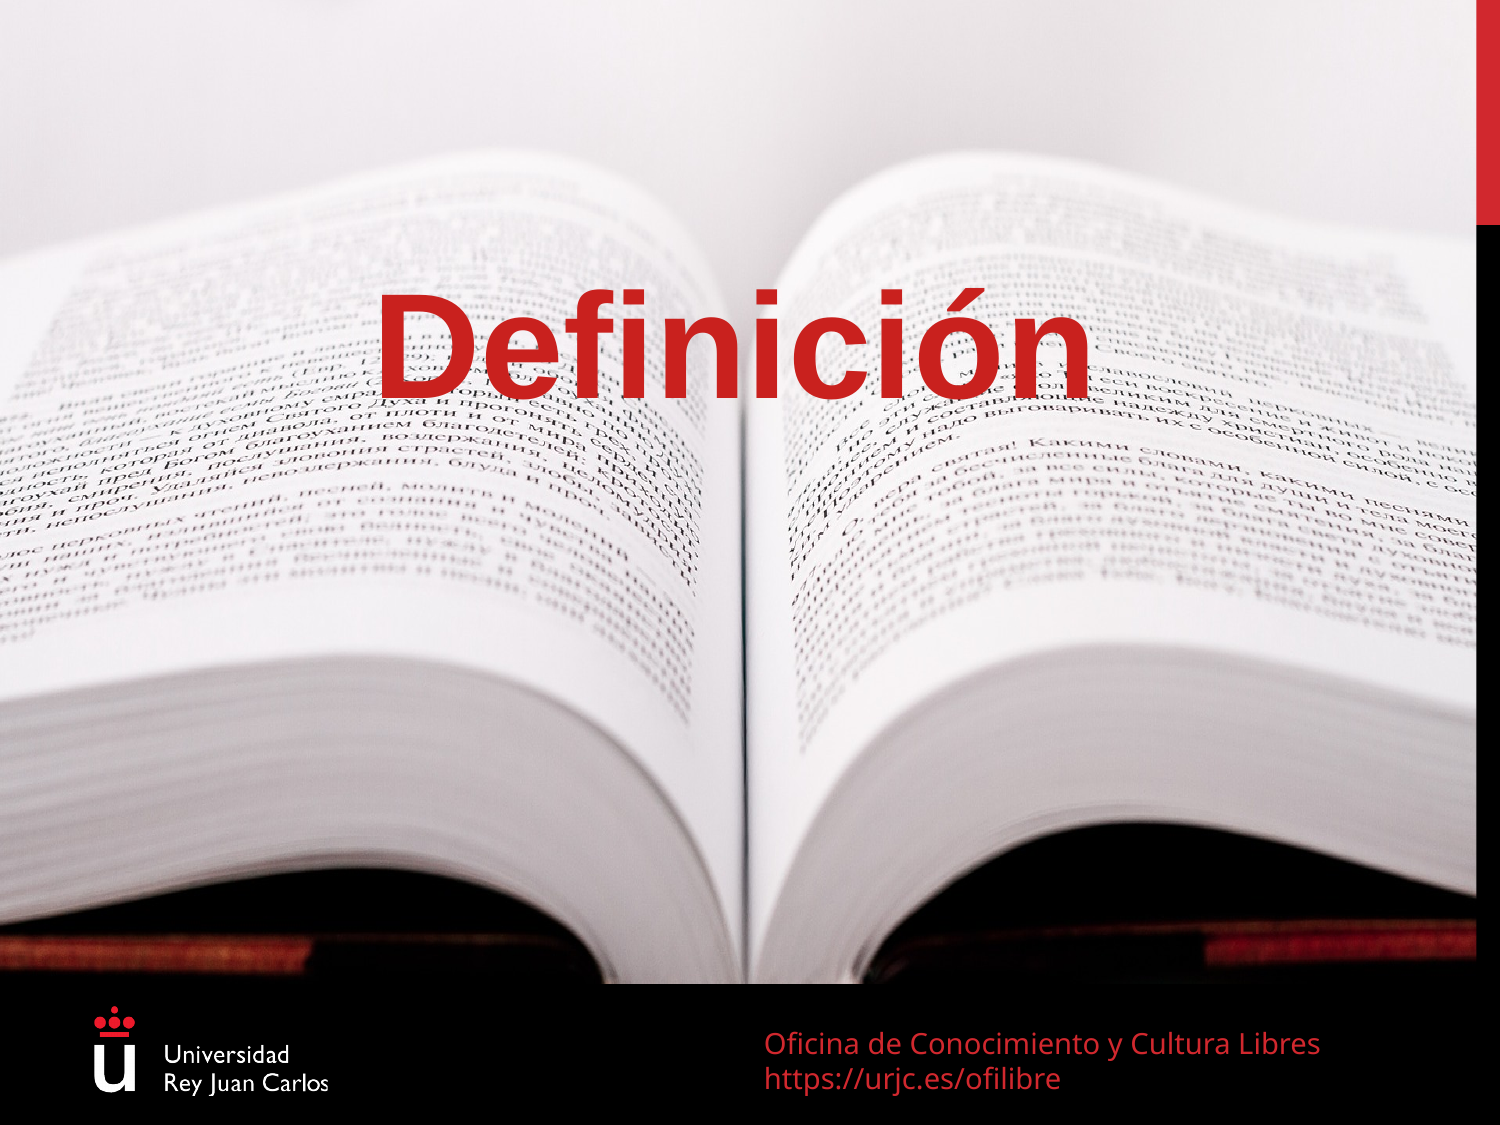

#
Definición
Oficina de Conocimiento y Cultura Libres
https://urjc.es/ofilibre